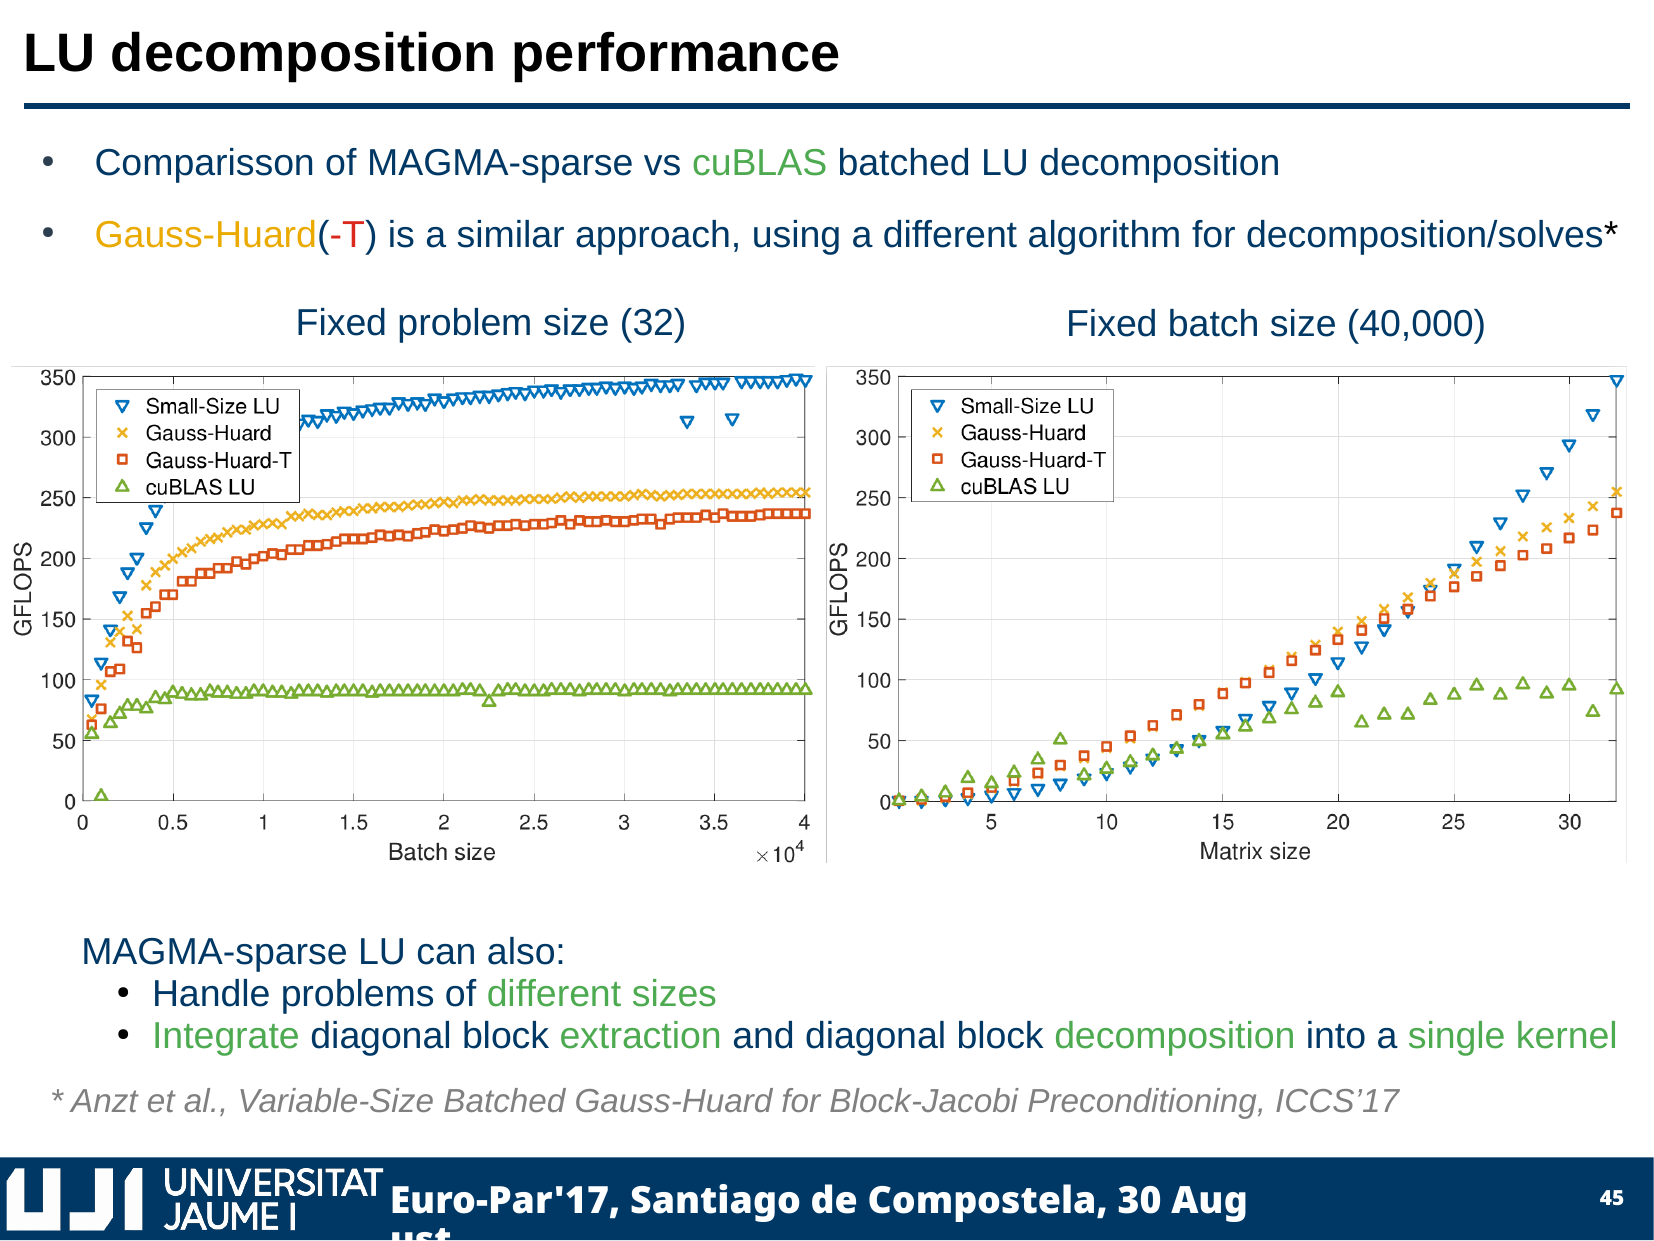

# LU decomposition performance
Comparisson of MAGMA-sparse vs cuBLAS batched LU decomposition
Gauss-Huard(-T) is a similar approach, using a different algorithm for decomposition/solves*
Fixed problem size (32)
Fixed batch size (40,000)
MAGMA-sparse LU can also:
Handle problems of different sizes
Integrate diagonal block extraction and diagonal block decomposition into a single kernel
* Anzt et al., Variable-Size Batched Gauss-Huard for Block-Jacobi Preconditioning, ICCS’17
Euro-Par'17, Santiago de Compostela, 30 August
45